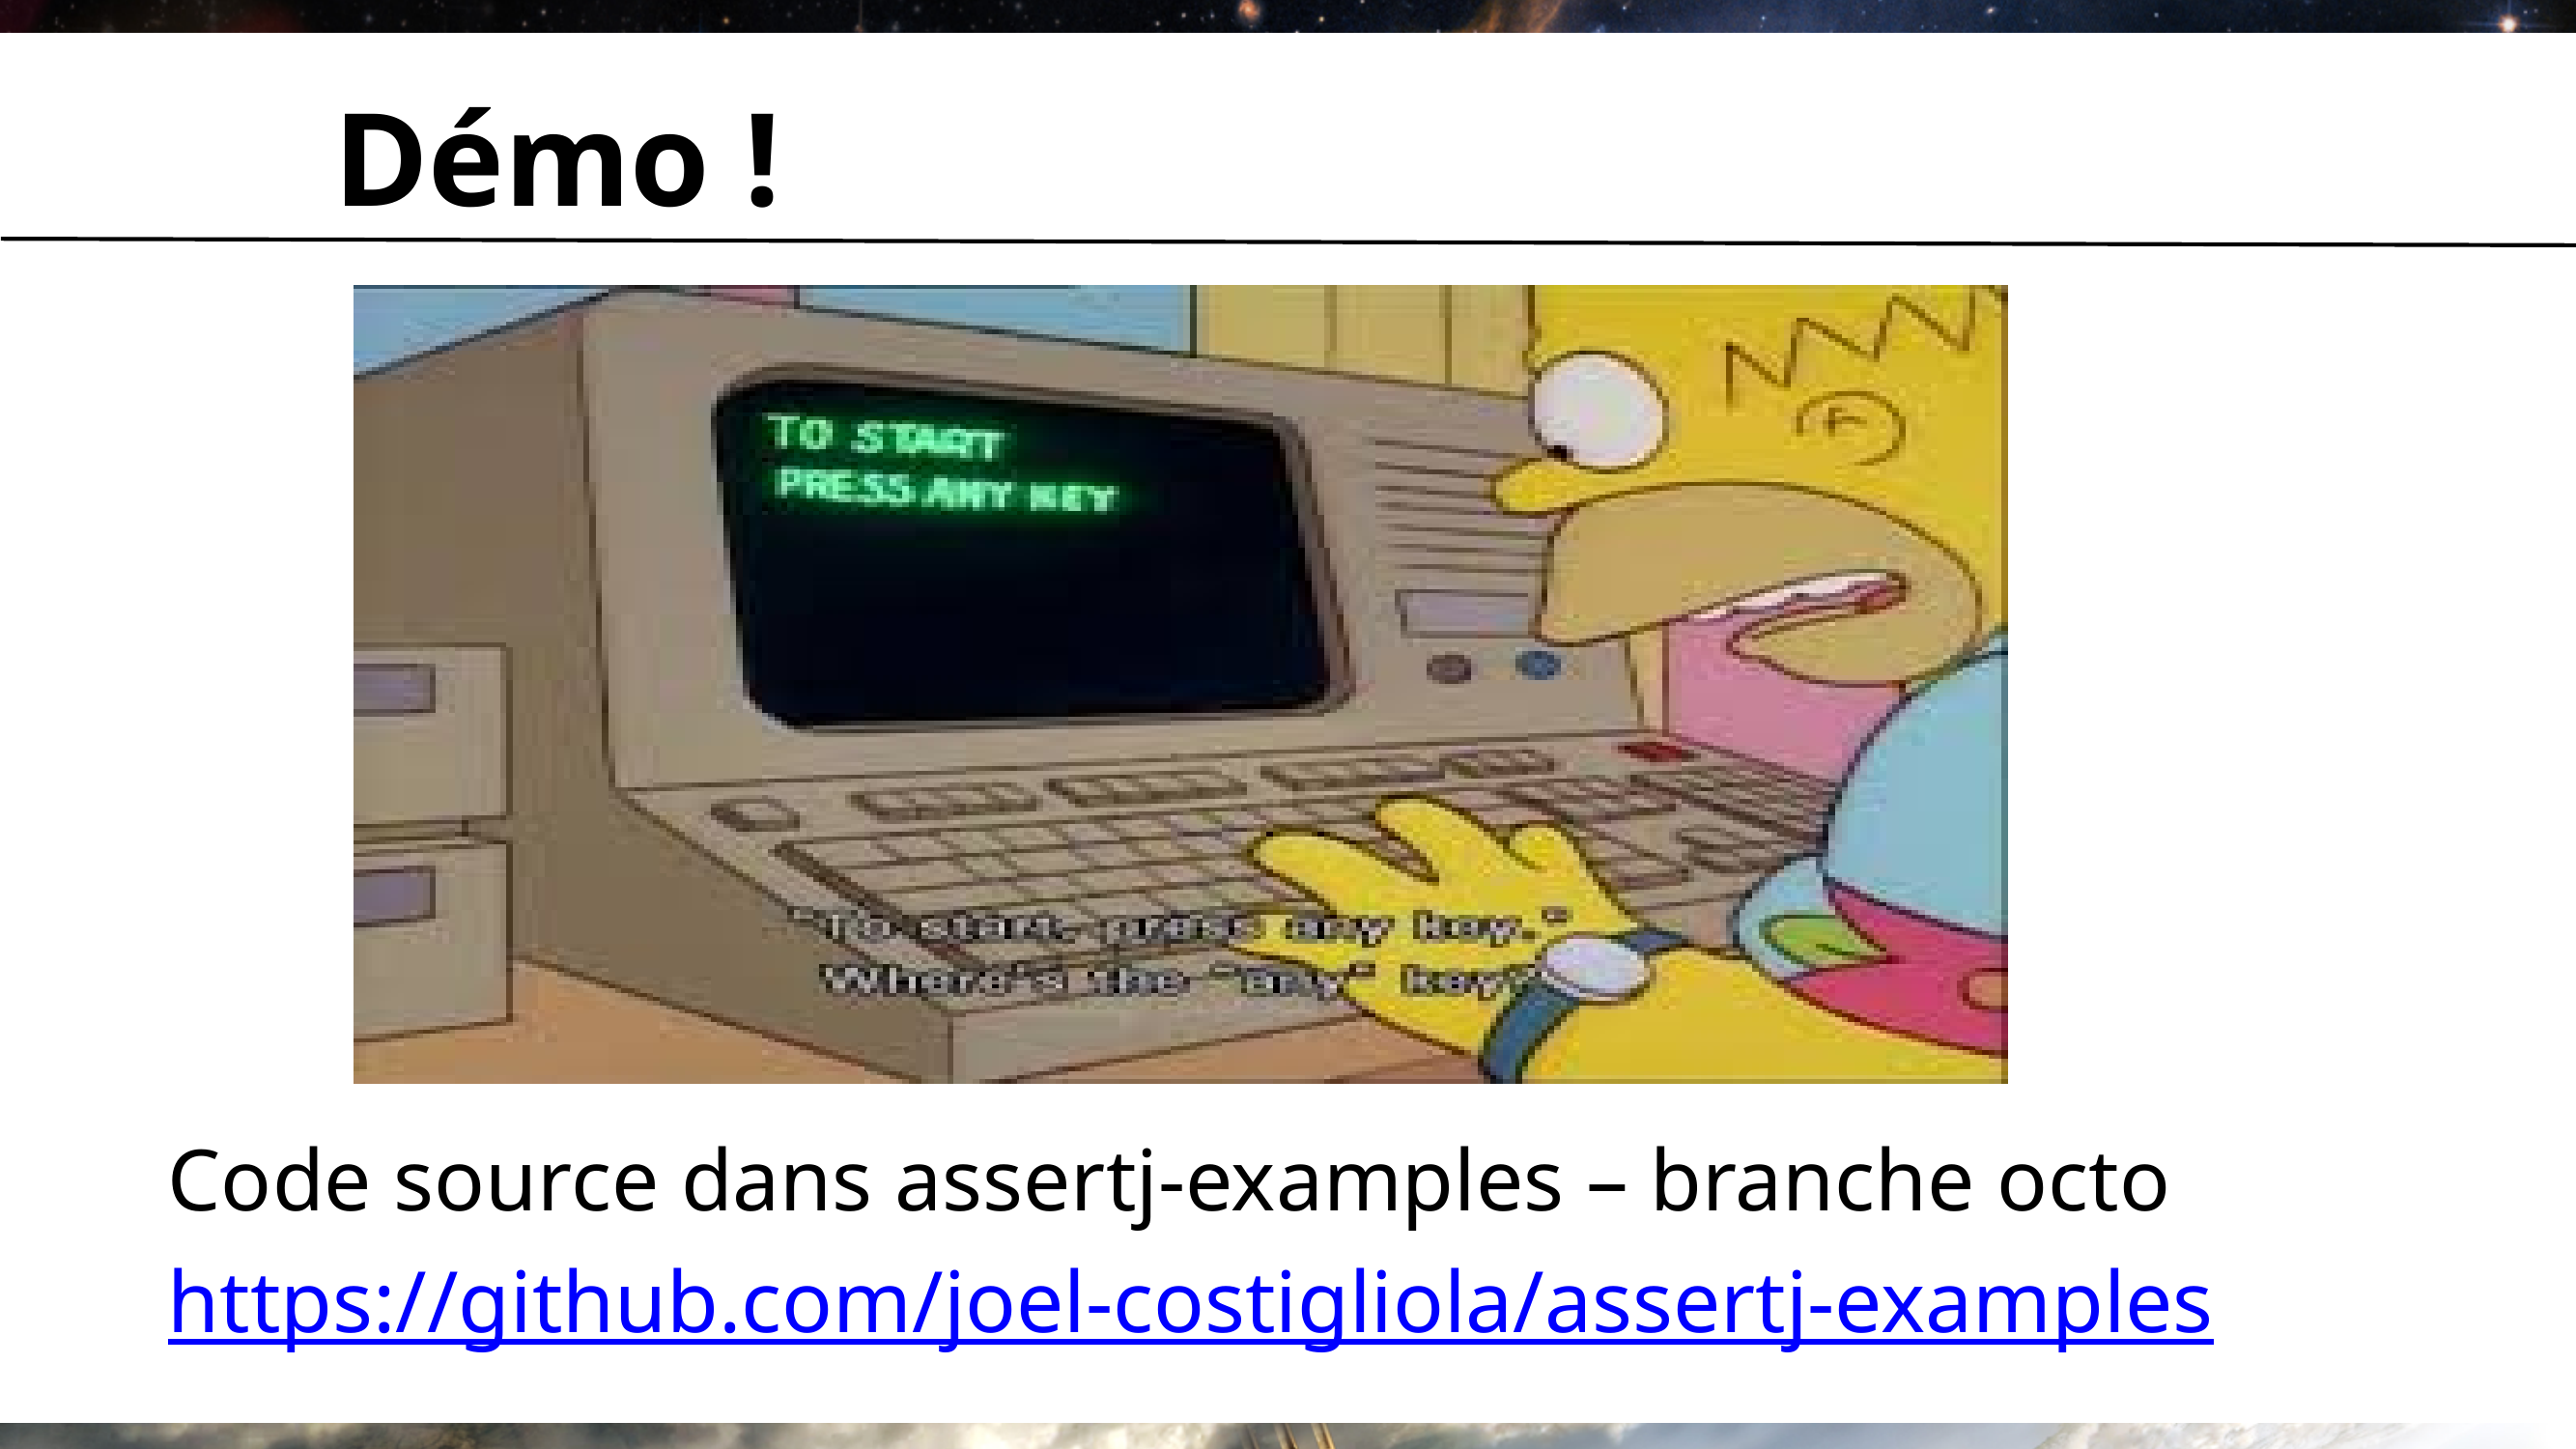

# Démo !
Code source dans assertj-examples – branche octo
https://github.com/joel-costigliola/assertj-examples